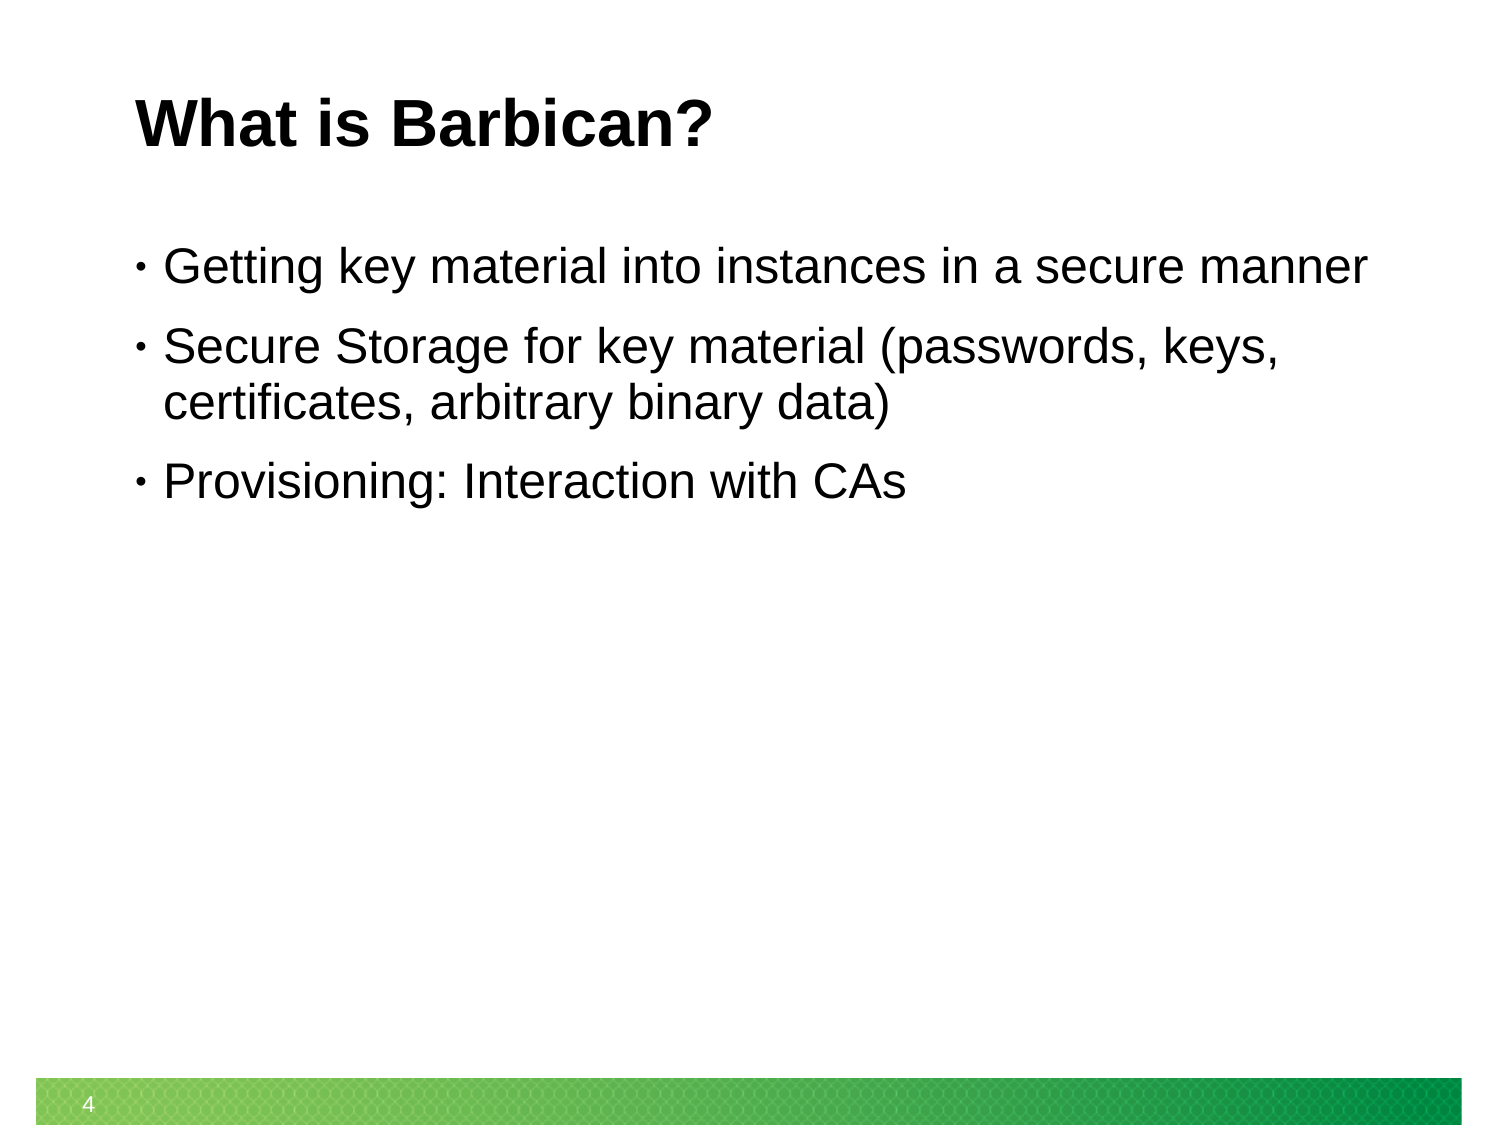

# What is Barbican?
Getting key material into instances in a secure manner
Secure Storage for key material (passwords, keys, certificates, arbitrary binary data)
Provisioning: Interaction with CAs